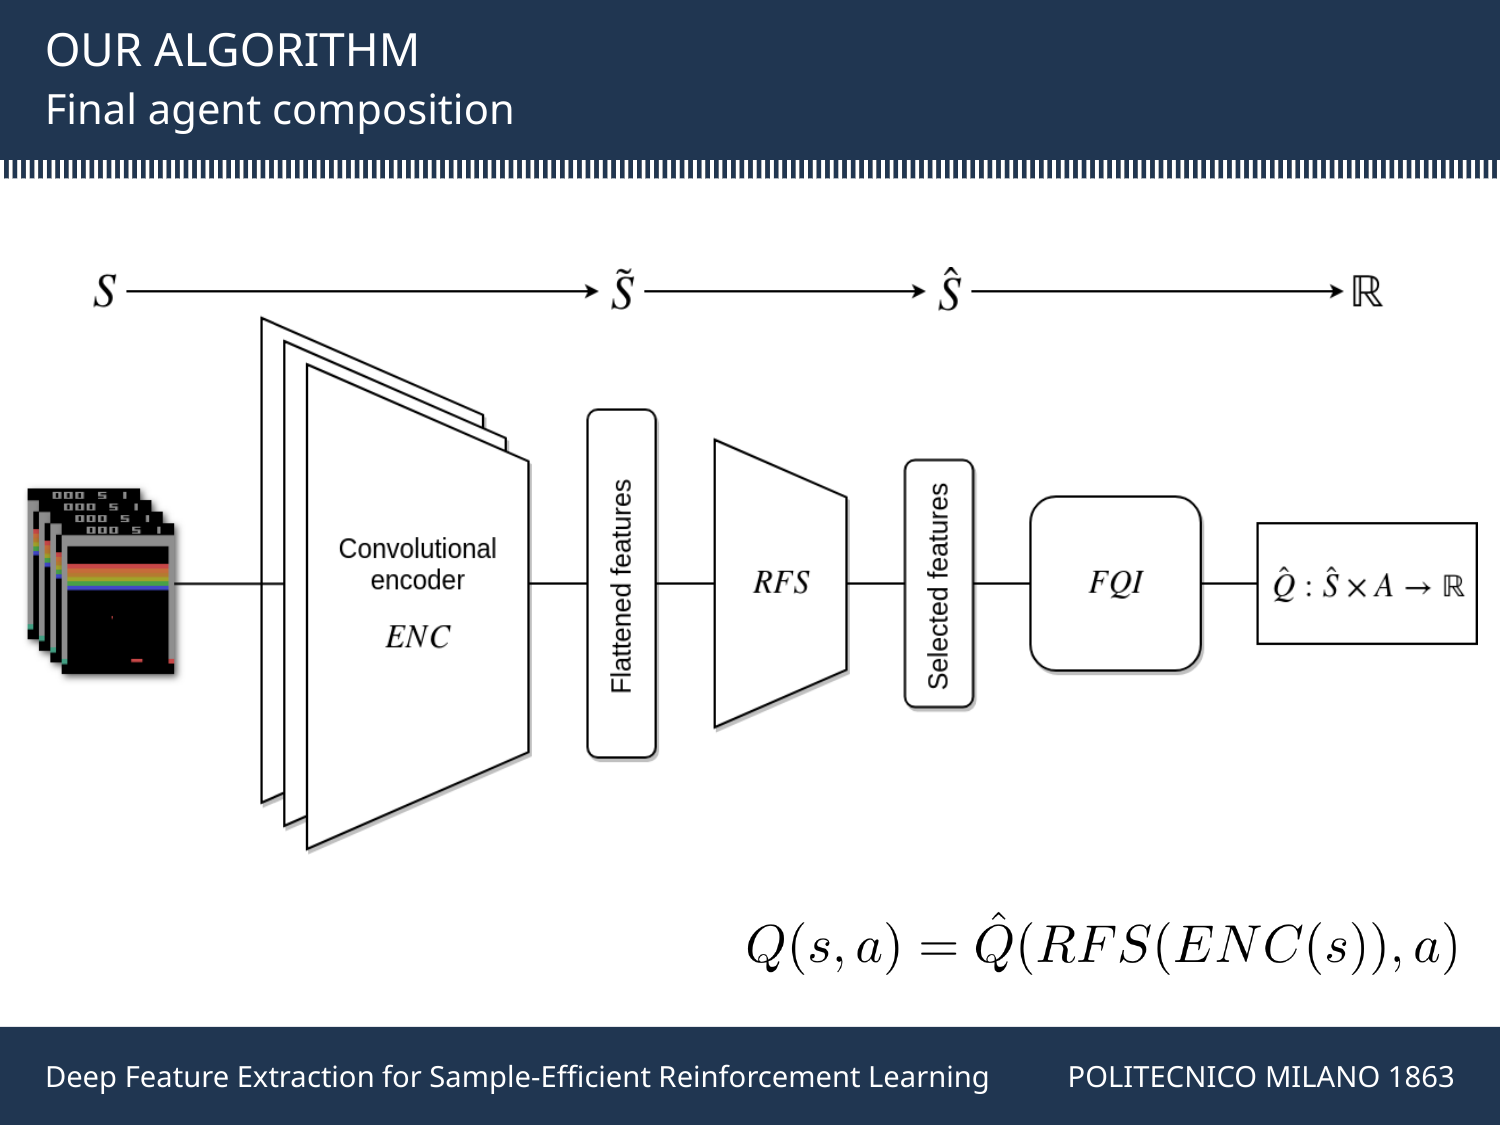

OUR ALGORITHM
Final agent composition
Deep Feature Extraction for Sample-Efficient Reinforcement Learning
POLITECNICO MILANO 1863